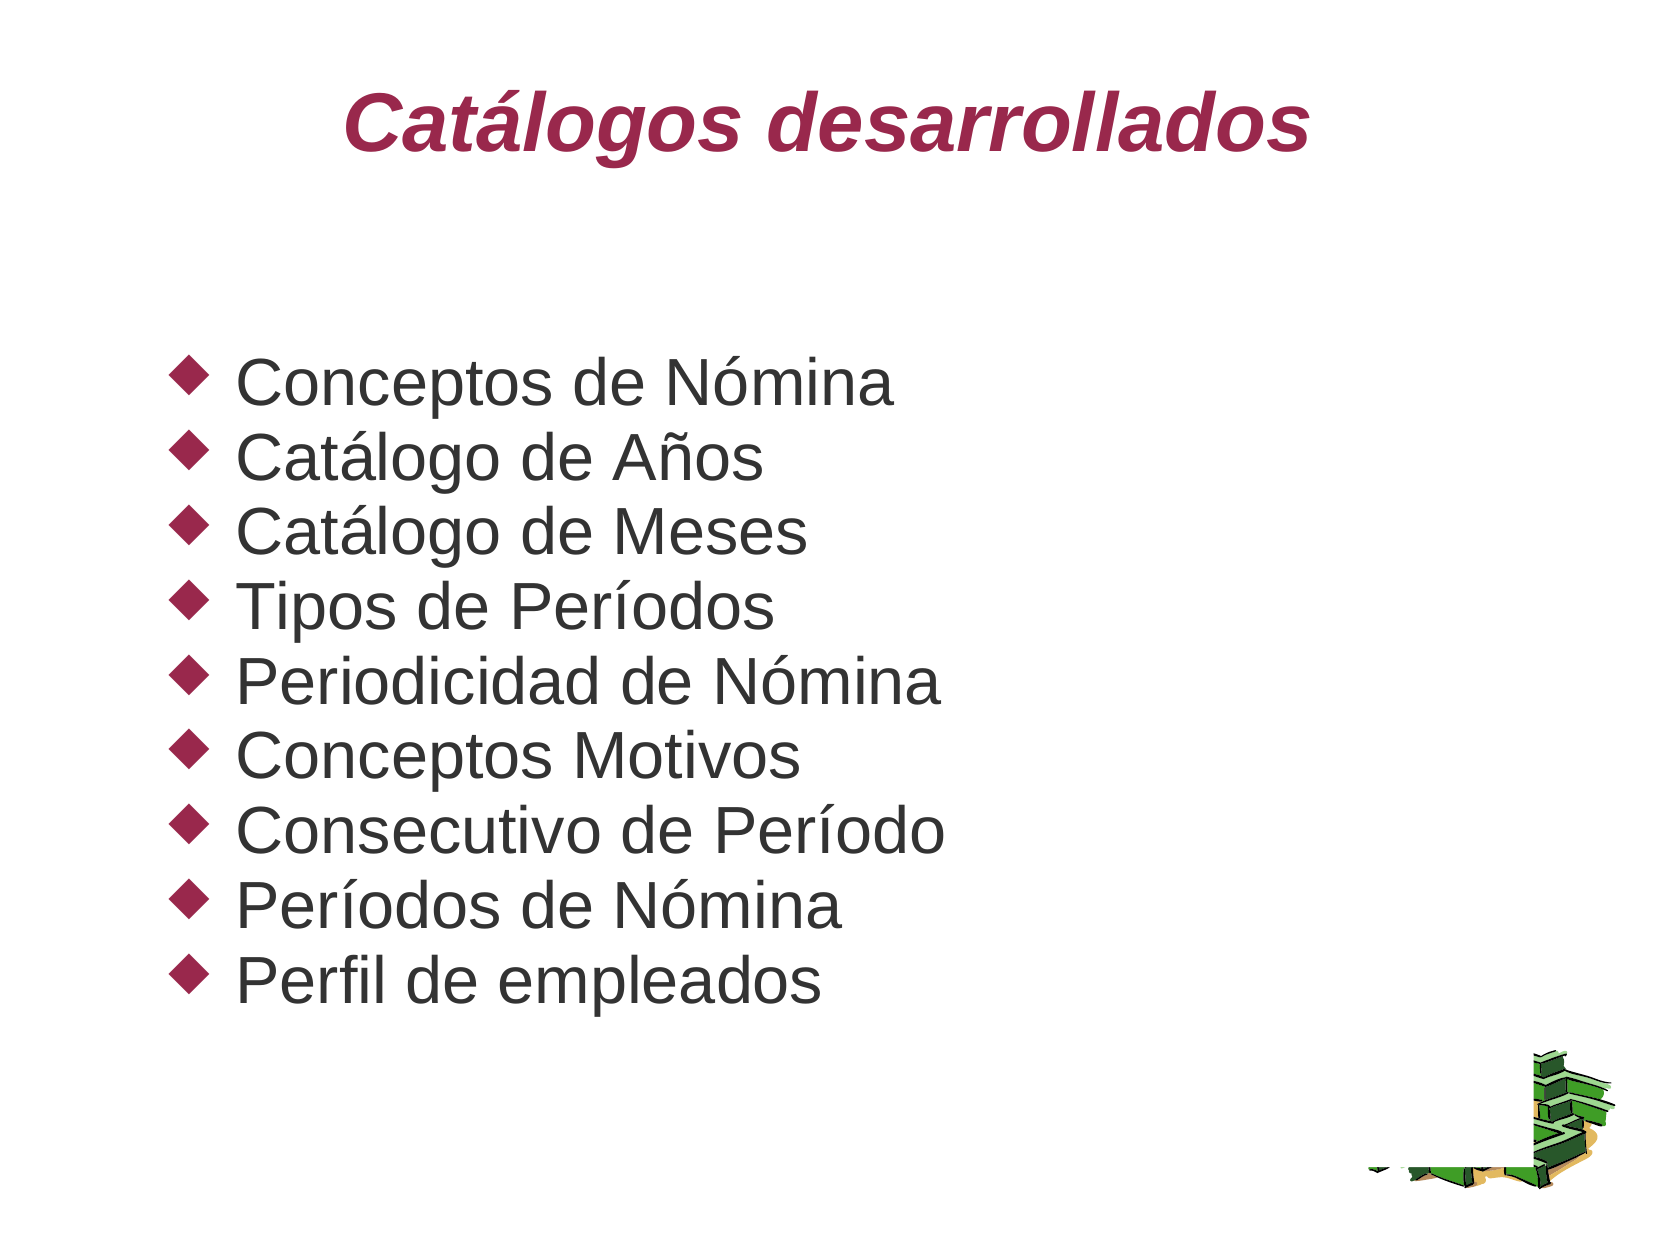

# Catálogos desarrollados
Conceptos de Nómina
Catálogo de Años
Catálogo de Meses
Tipos de Períodos
Periodicidad de Nómina
Conceptos Motivos
Consecutivo de Período
Períodos de Nómina
Perfil de empleados